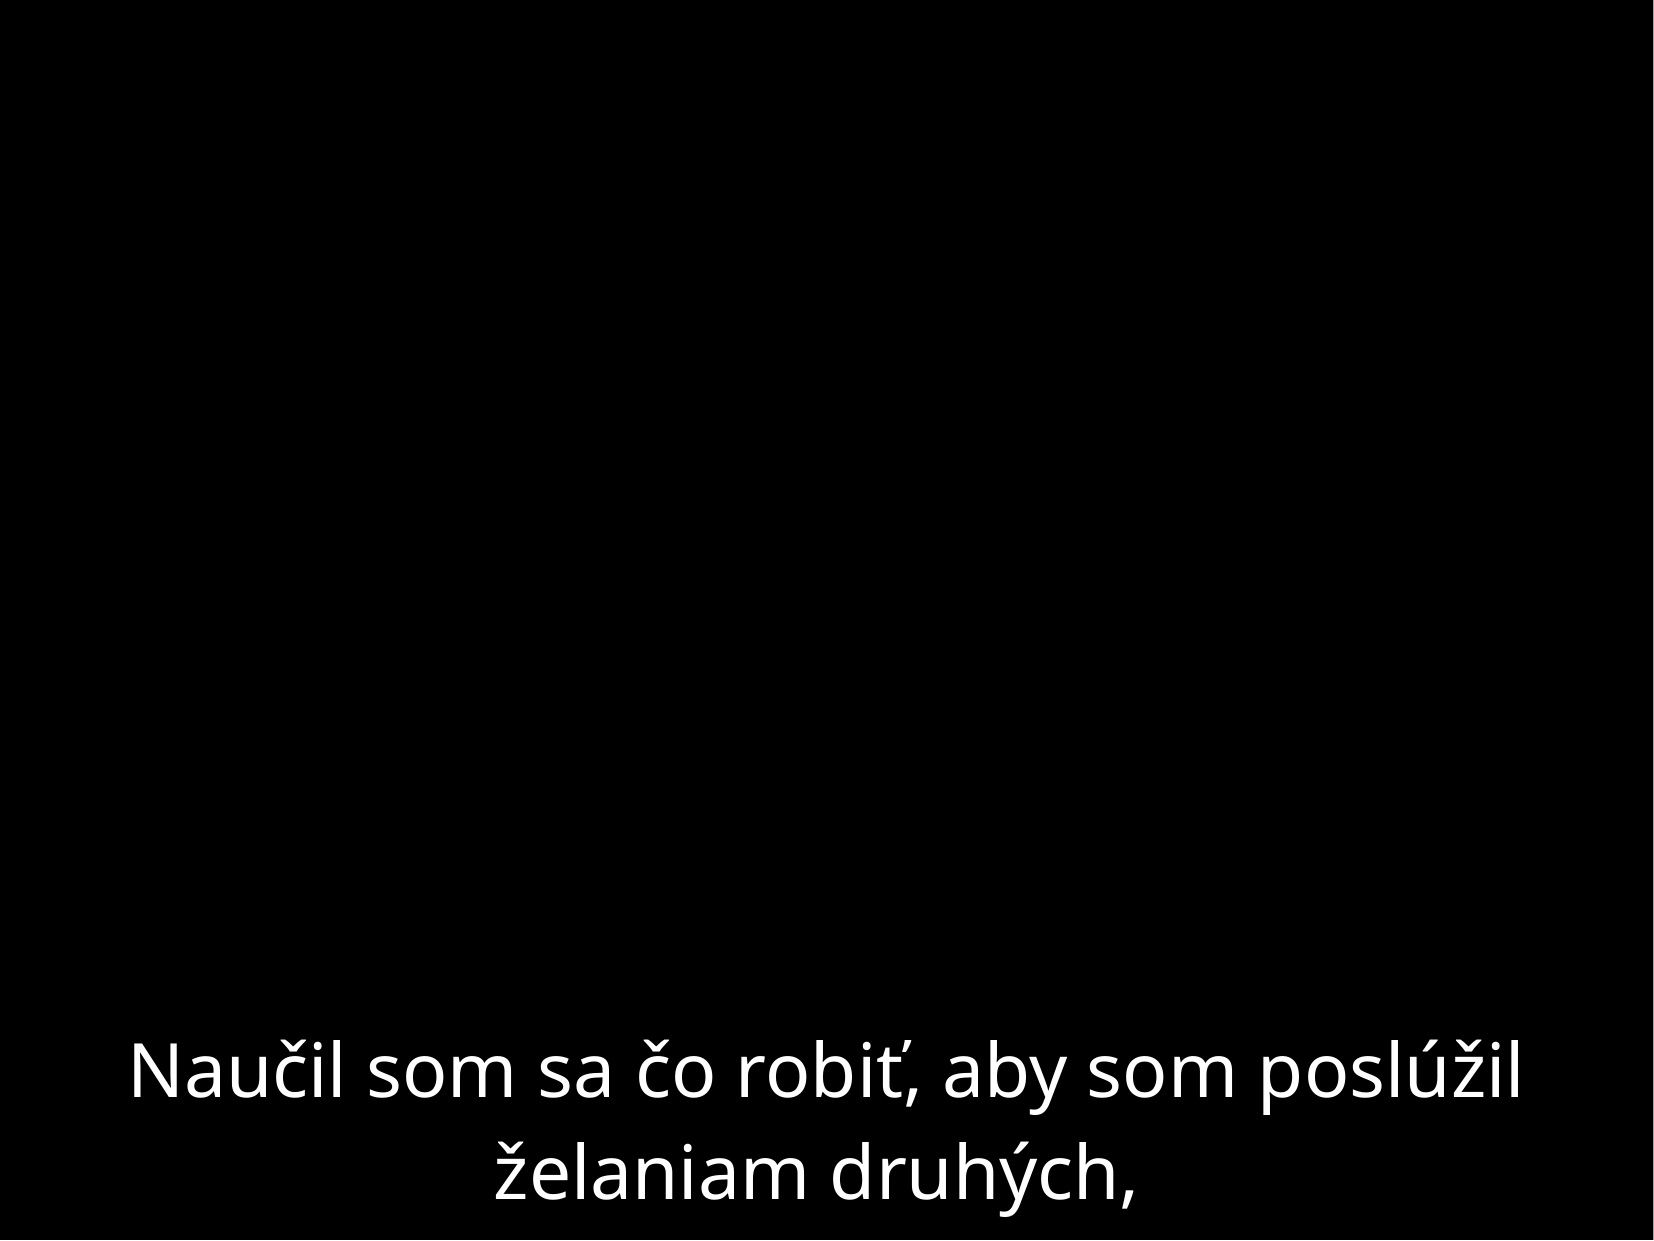

# Naučil som sa čo robiť, aby som poslúžil želaniam druhých,